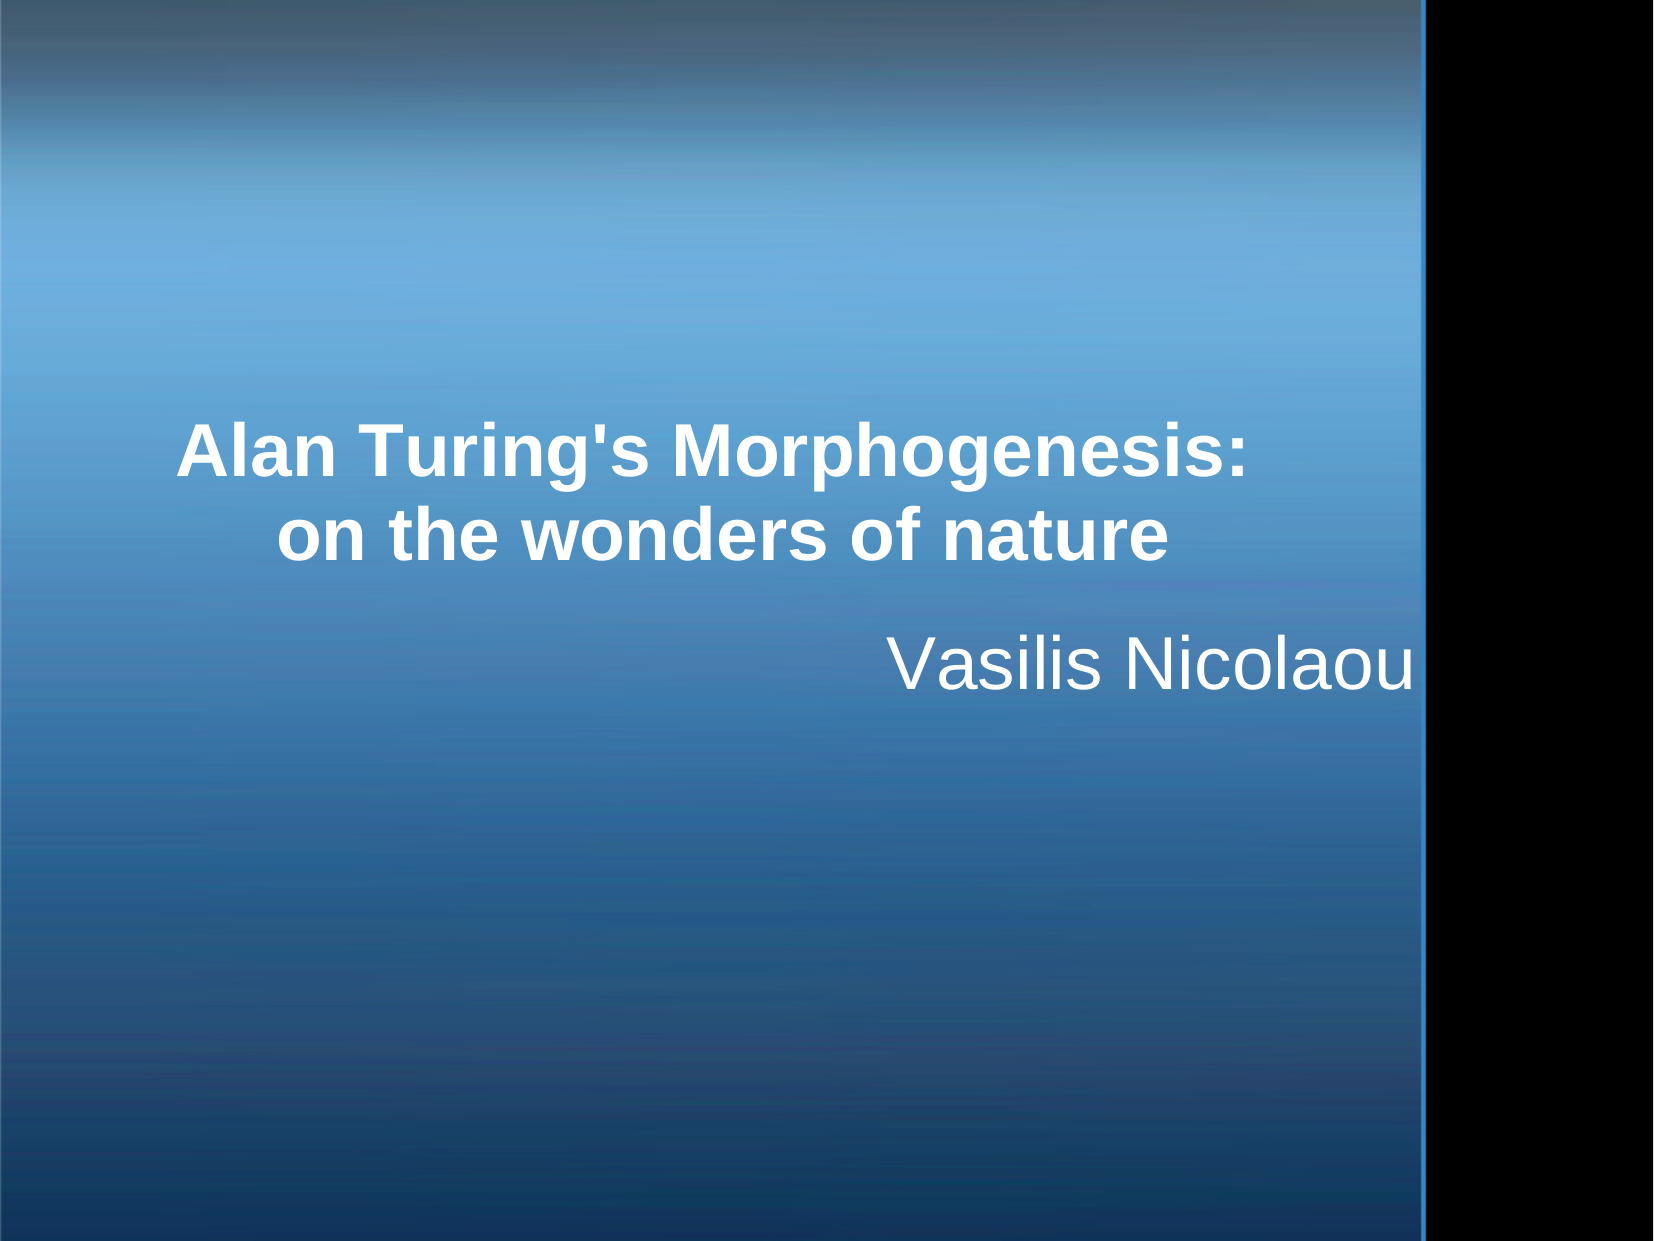

# Alan Turing's Morphogenesis: on the wonders of nature
Vasilis Nicolaou